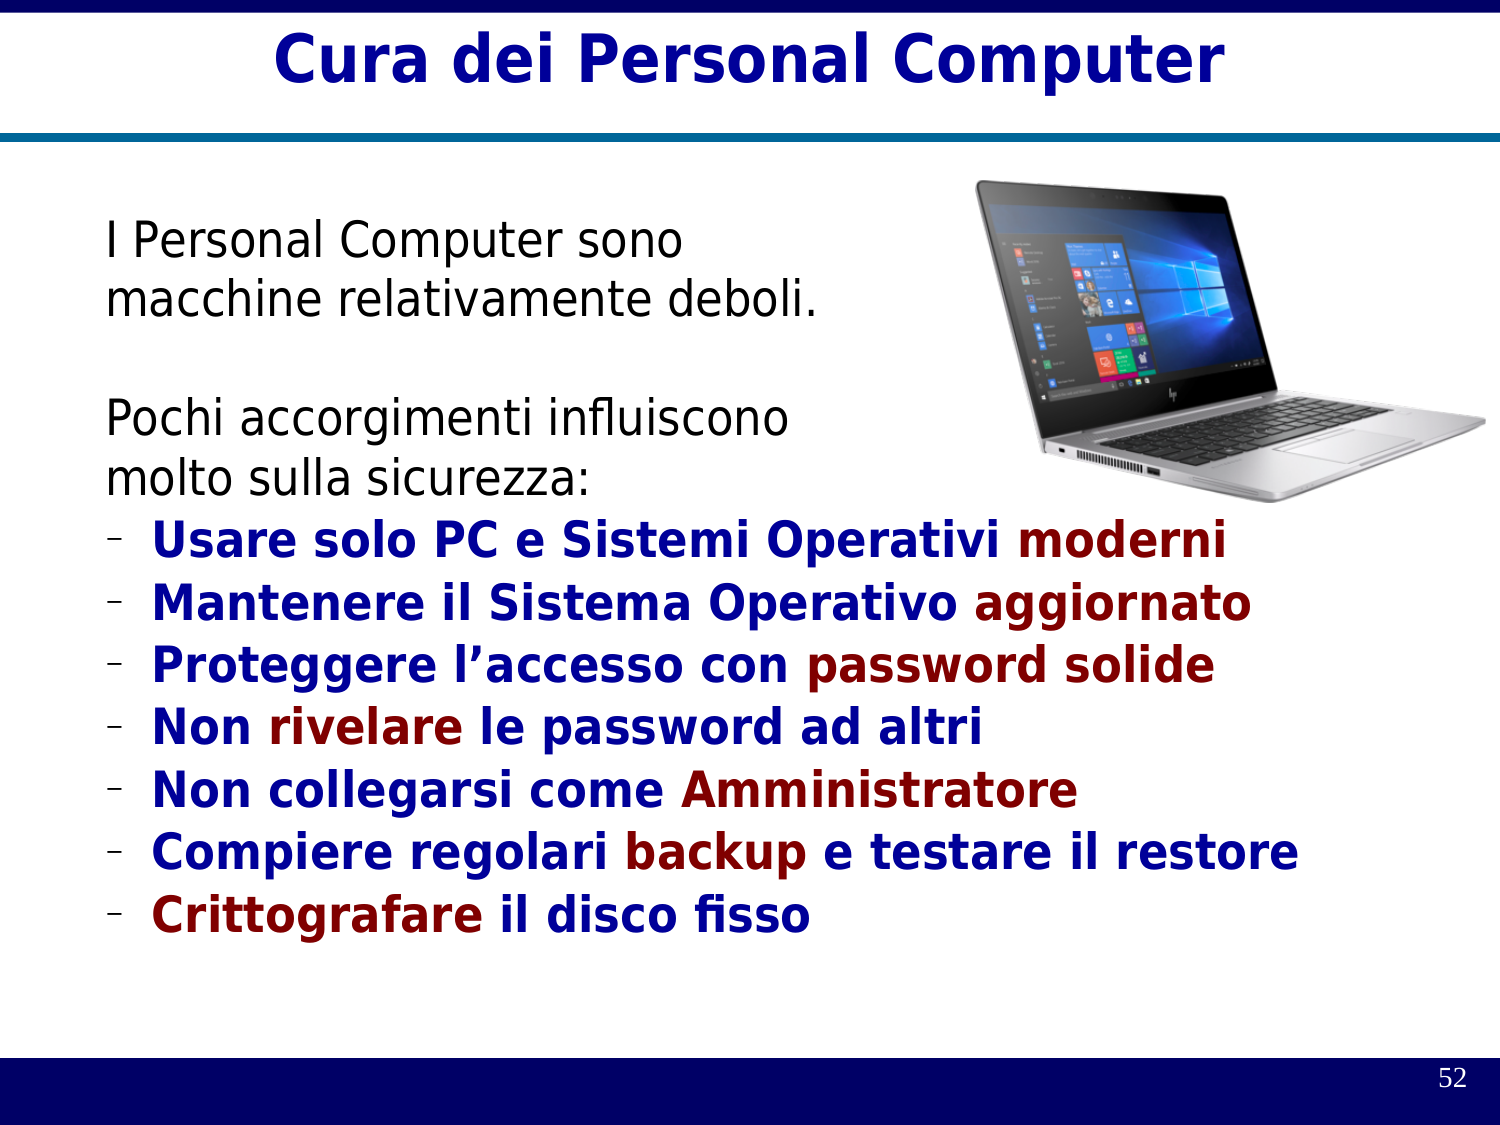

# Cura dei Personal Computer
I Personal Computer sono
macchine relativamente deboli.
Pochi accorgimenti influiscono
molto sulla sicurezza:
Usare solo PC e Sistemi Operativi moderni
Mantenere il Sistema Operativo aggiornato
Proteggere l’accesso con password solide
Non rivelare le password ad altri
Non collegarsi come Amministratore
Compiere regolari backup e testare il restore
Crittografare il disco fisso